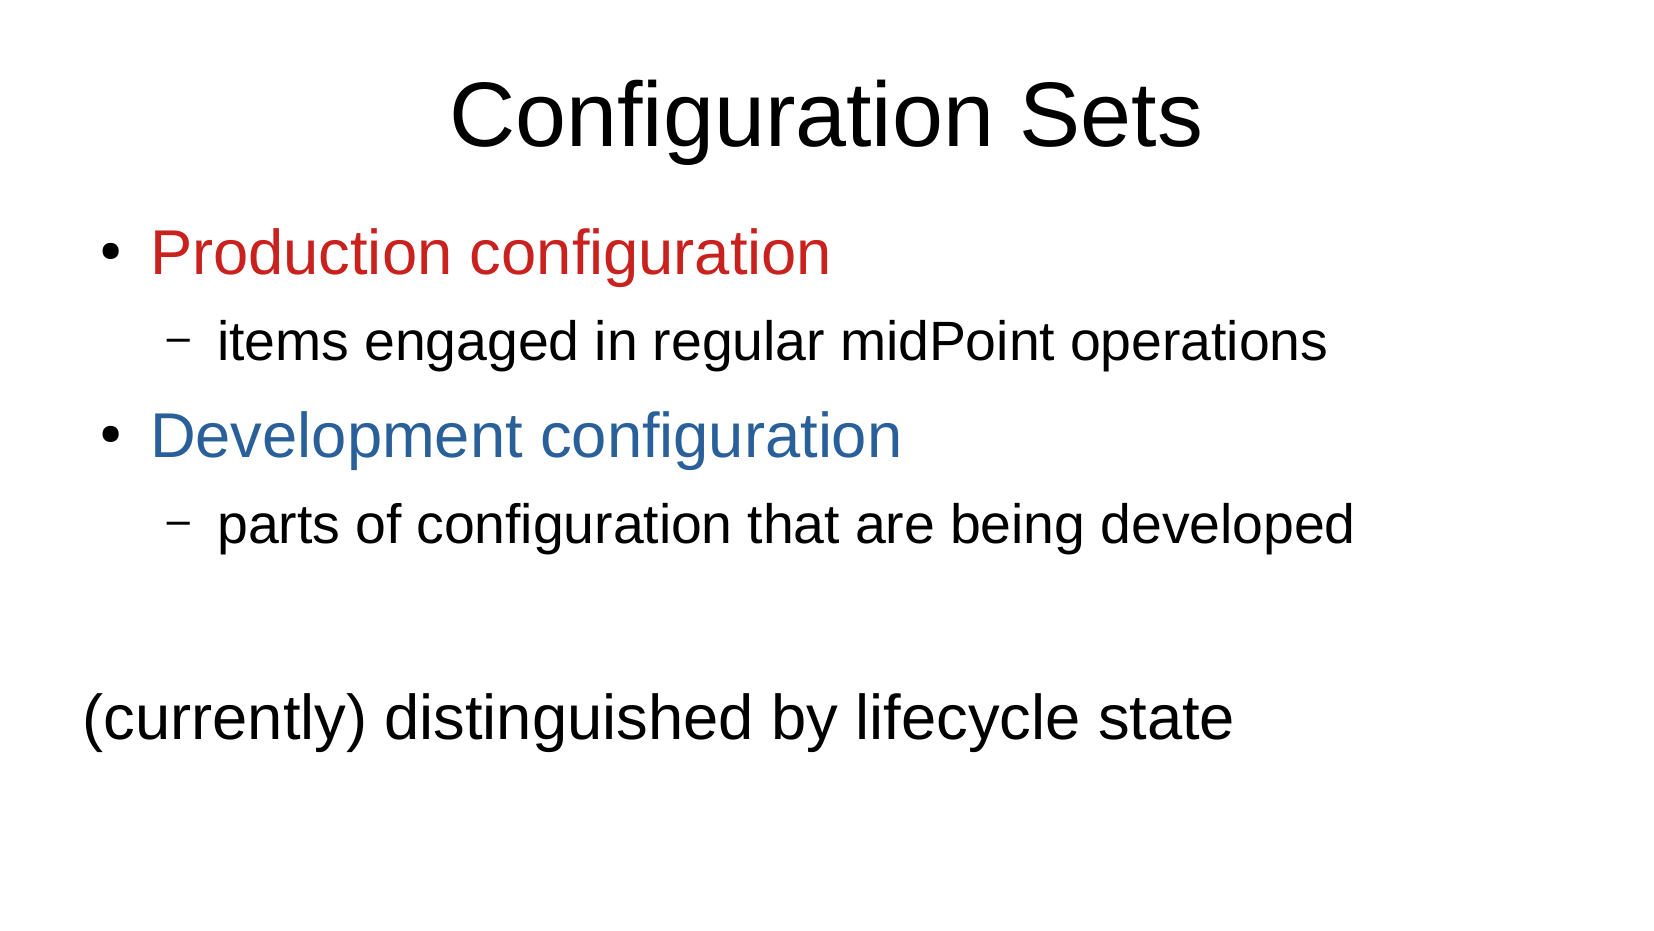

# Configuration Sets
Production configuration
items engaged in regular midPoint operations
Development configuration
parts of configuration that are being developed
(currently) distinguished by lifecycle state